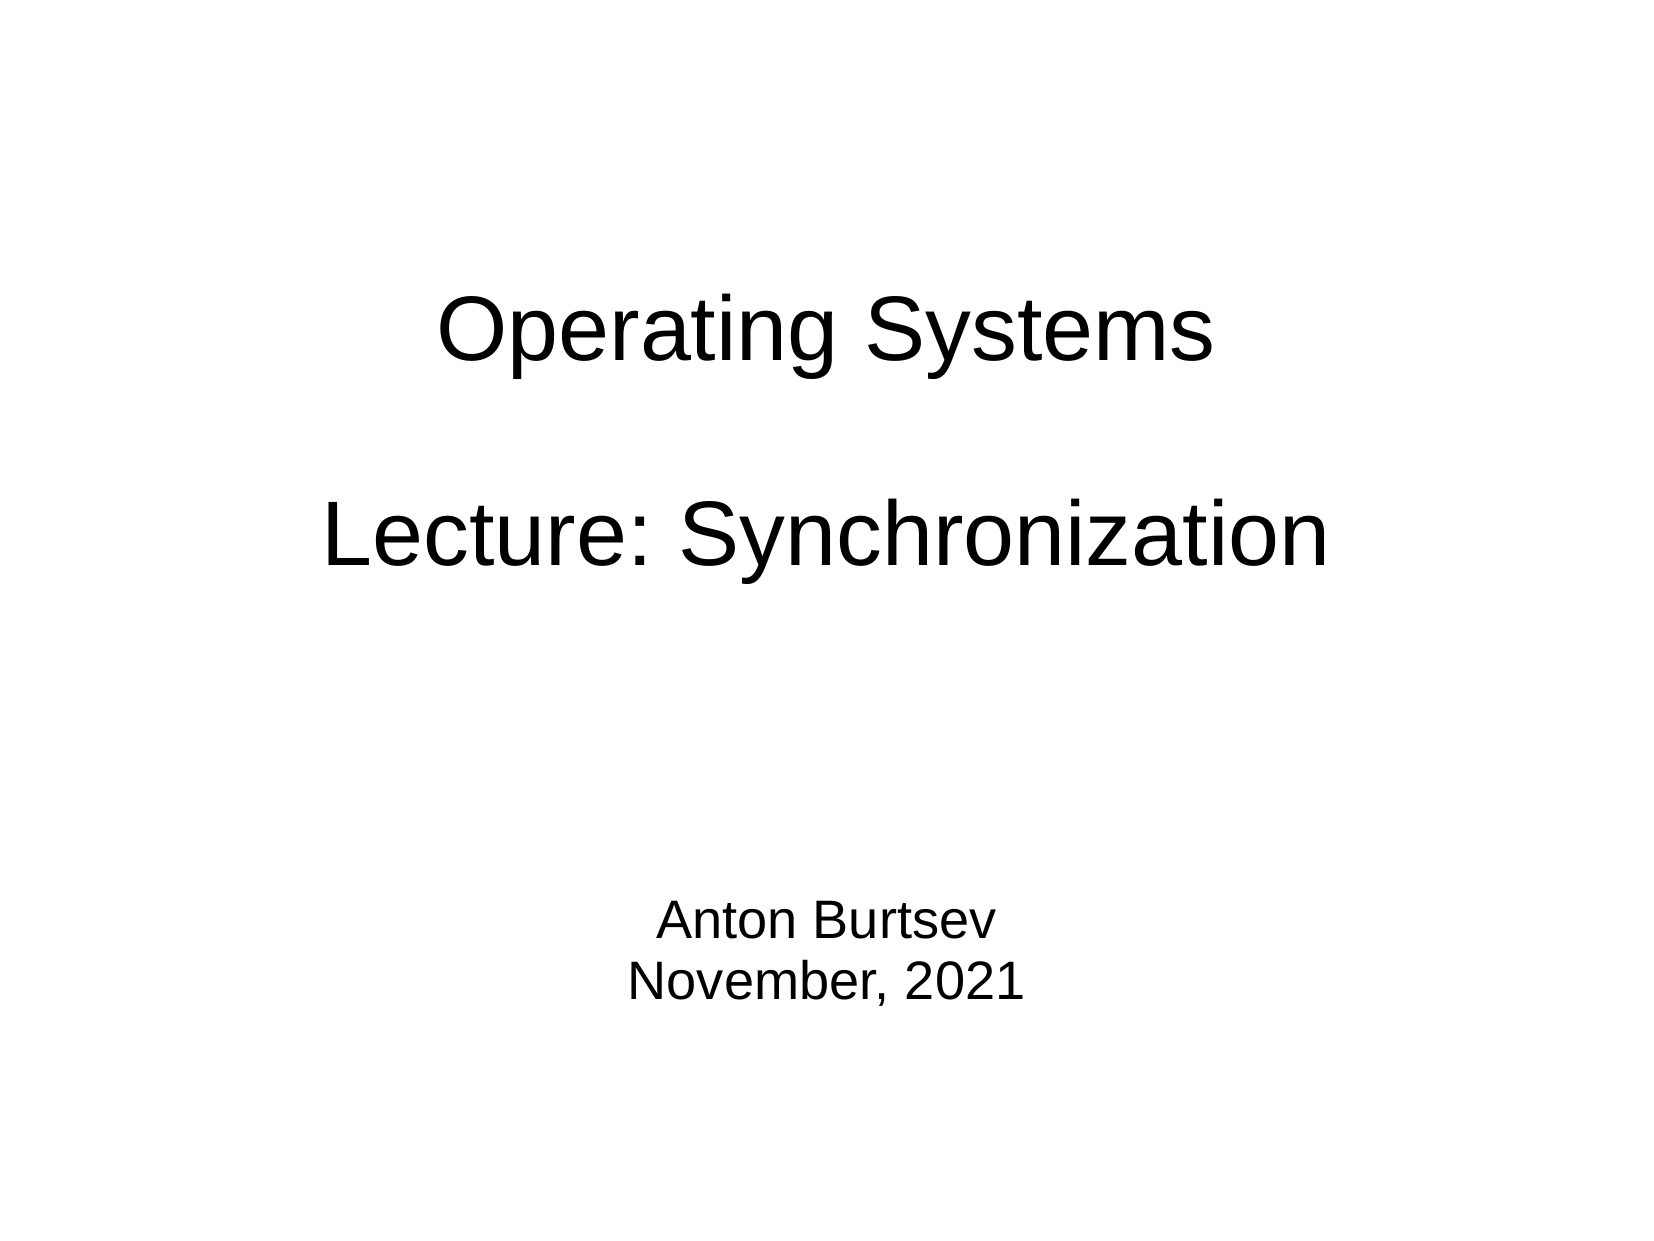

# Operating Systems Lecture: Synchronization
Anton Burtsev
November, 2021